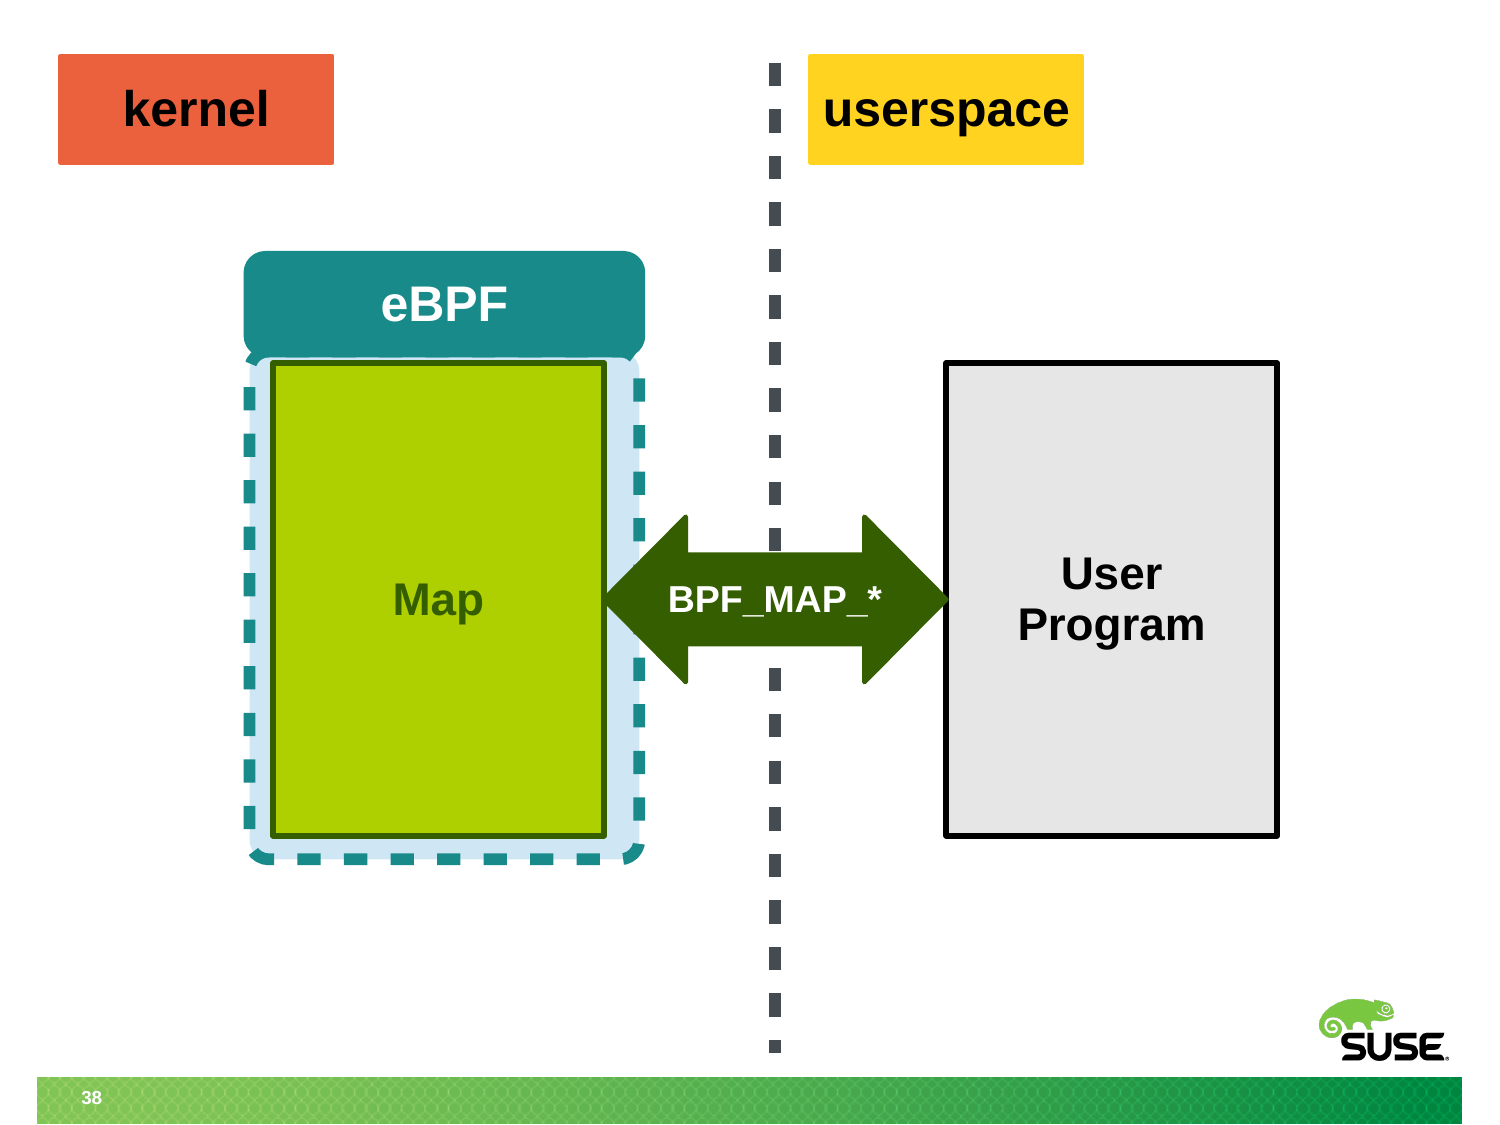

kernel
userspace
eBPF
Map
User
Program
BPF_MAP_*